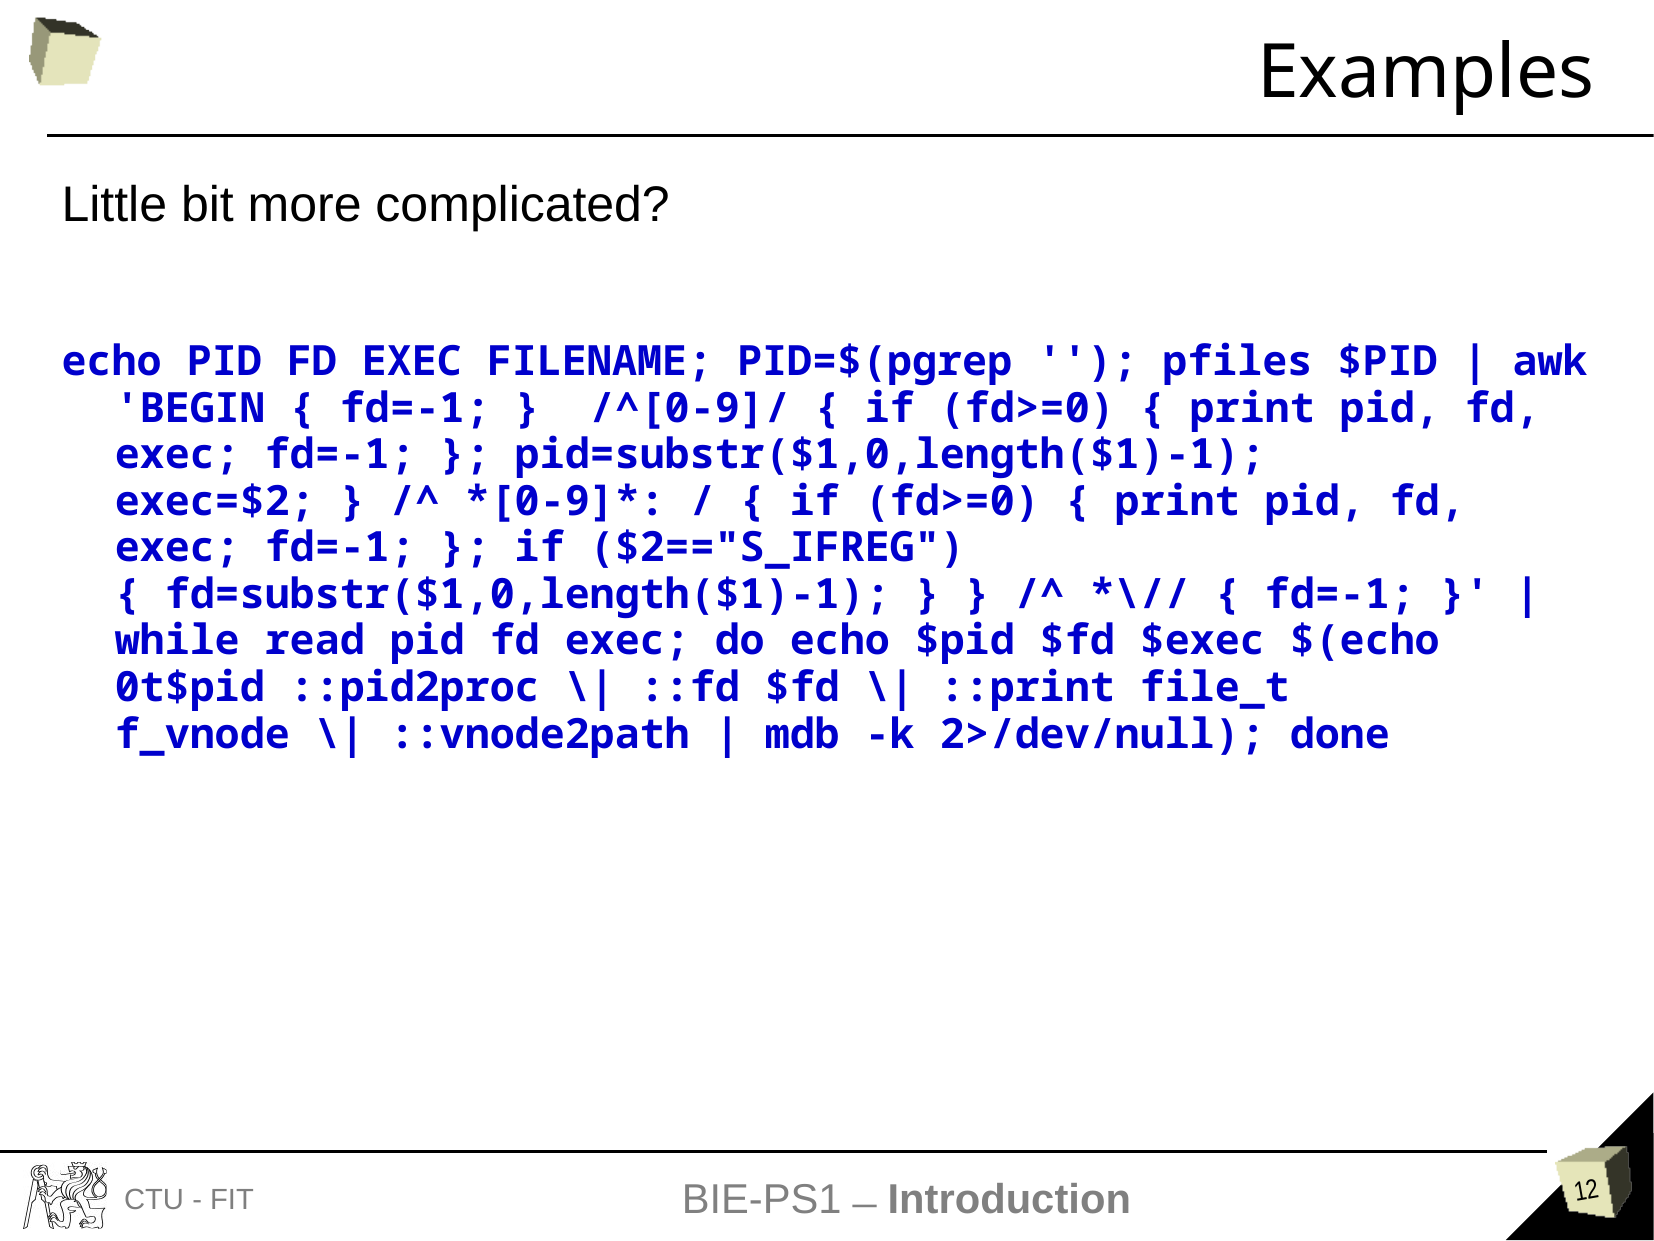

# Examples
Little bit more complicated?
echo PID FD EXEC FILENAME; PID=$(pgrep ''); pfiles $PID | awk 'BEGIN { fd=-1; } /^[0-9]/ { if (fd>=0) { print pid, fd, exec; fd=-1; }; pid=substr($1,0,length($1)-1); exec=$2; } /^ *[0-9]*: / { if (fd>=0) { print pid, fd, exec; fd=-1; }; if ($2=="S_IFREG") { fd=substr($1,0,length($1)-1); } } /^ *\// { fd=-1; }' | while read pid fd exec; do echo $pid $fd $exec $(echo 0t$pid ::pid2proc \| ::fd $fd \| ::print file_t f_vnode \| ::vnode2path | mdb -k 2>/dev/null); done